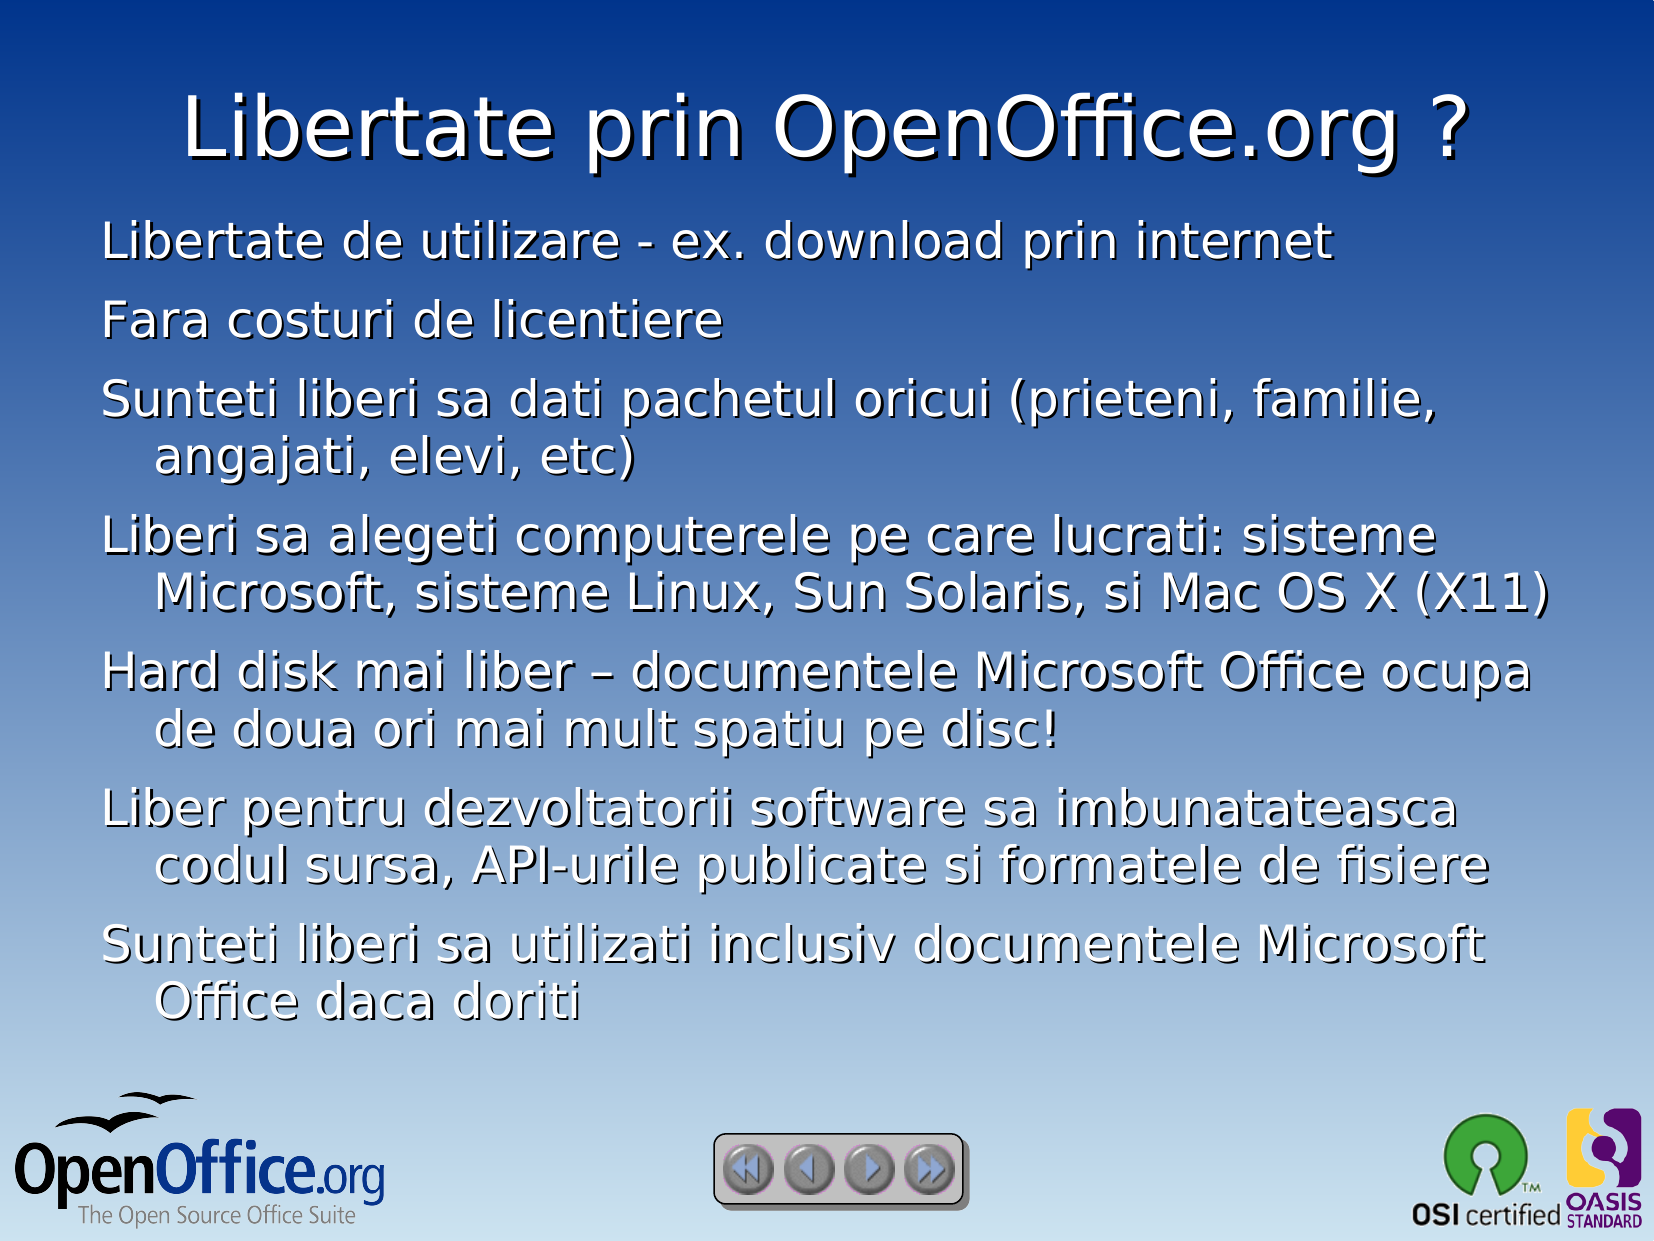

# Libertate prin OpenOffice.org ?
Libertate de utilizare - ex. download prin internet
Fara costuri de licentiere
Sunteti liberi sa dati pachetul oricui (prieteni, familie, angajati, elevi, etc)
Liberi sa alegeti computerele pe care lucrati: sisteme Microsoft, sisteme Linux, Sun Solaris, si Mac OS X (X11)
Hard disk mai liber – documentele Microsoft Office ocupa de doua ori mai mult spatiu pe disc!
Liber pentru dezvoltatorii software sa imbunatateasca codul sursa, API-urile publicate si formatele de fisiere
Sunteti liberi sa utilizati inclusiv documentele Microsoft Office daca doriti